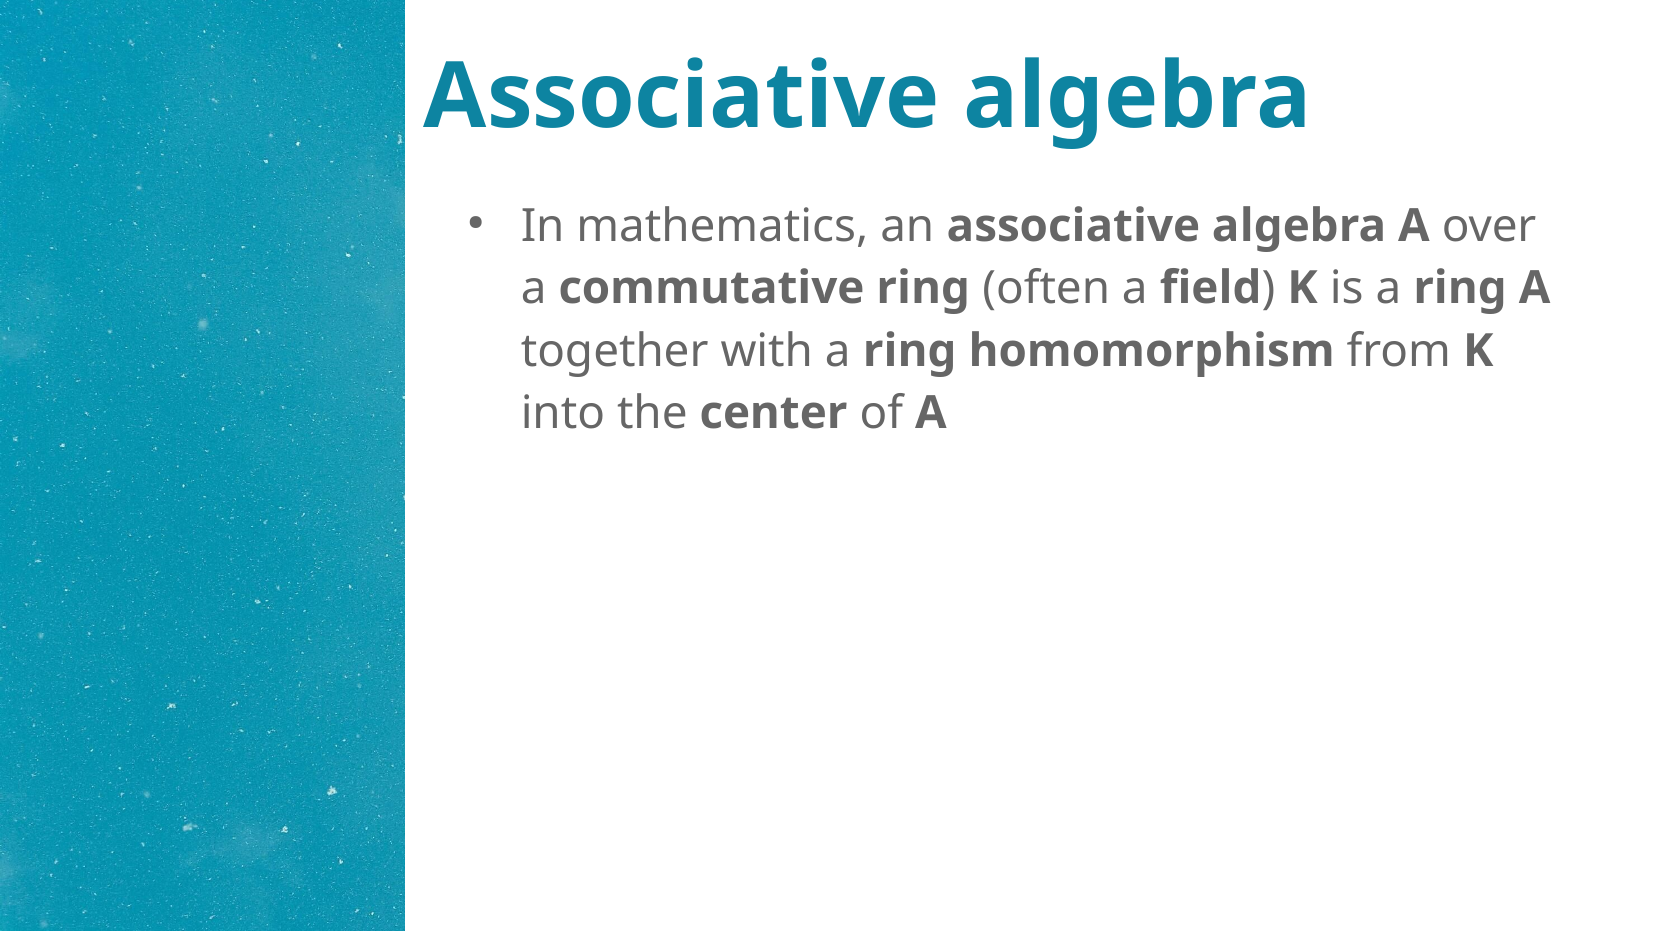

# Associative algebra
In mathematics, an associative algebra A over a commutative ring (often a field) K is a ring A together with a ring homomorphism from K into the center of A